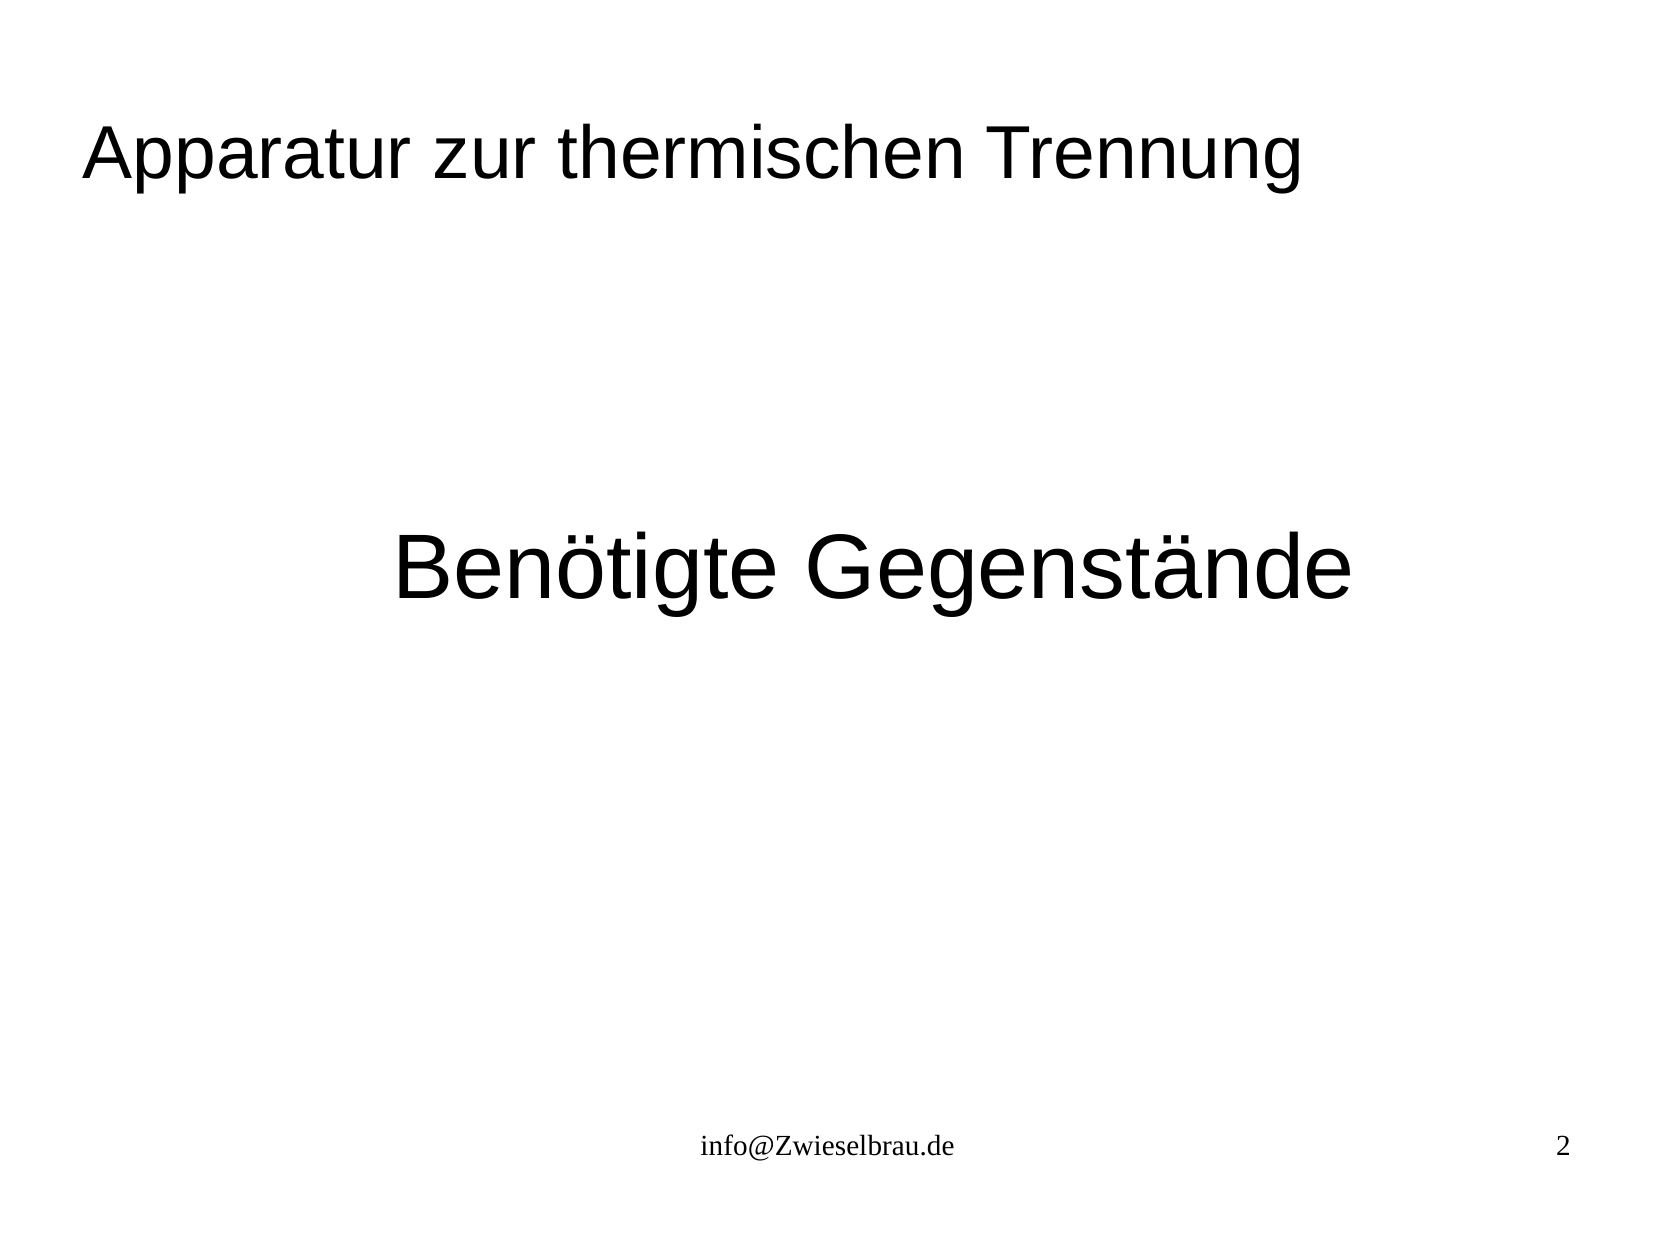

# Apparatur zur thermischen Trennung
Benötigte Gegenstände
info@Zwieselbrau.de
2